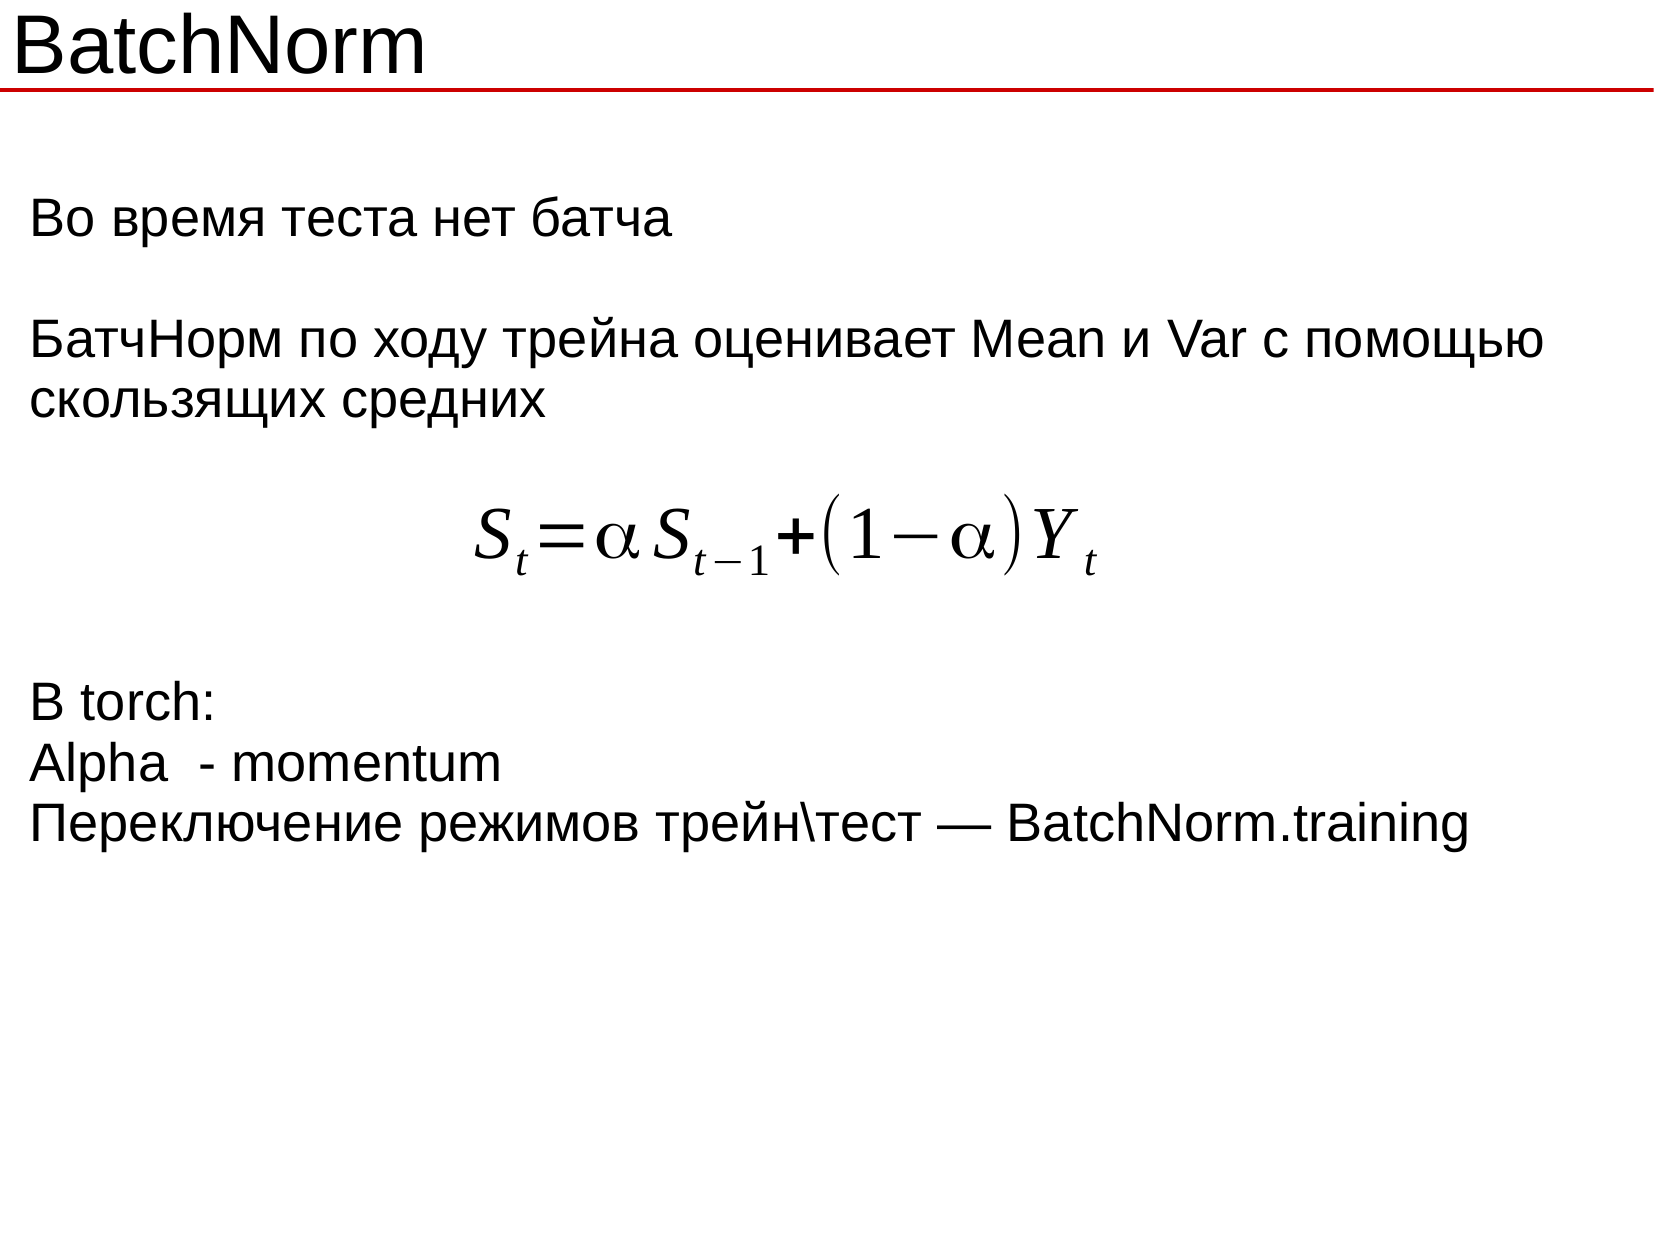

# BatchNorm
Во время теста нет батча
БатчНорм по ходу трейна оценивает Mean и Var с помощью скользящих средних
В torch:
Alpha - momentum
Переключение режимов трейн\тест — BatchNorm.training